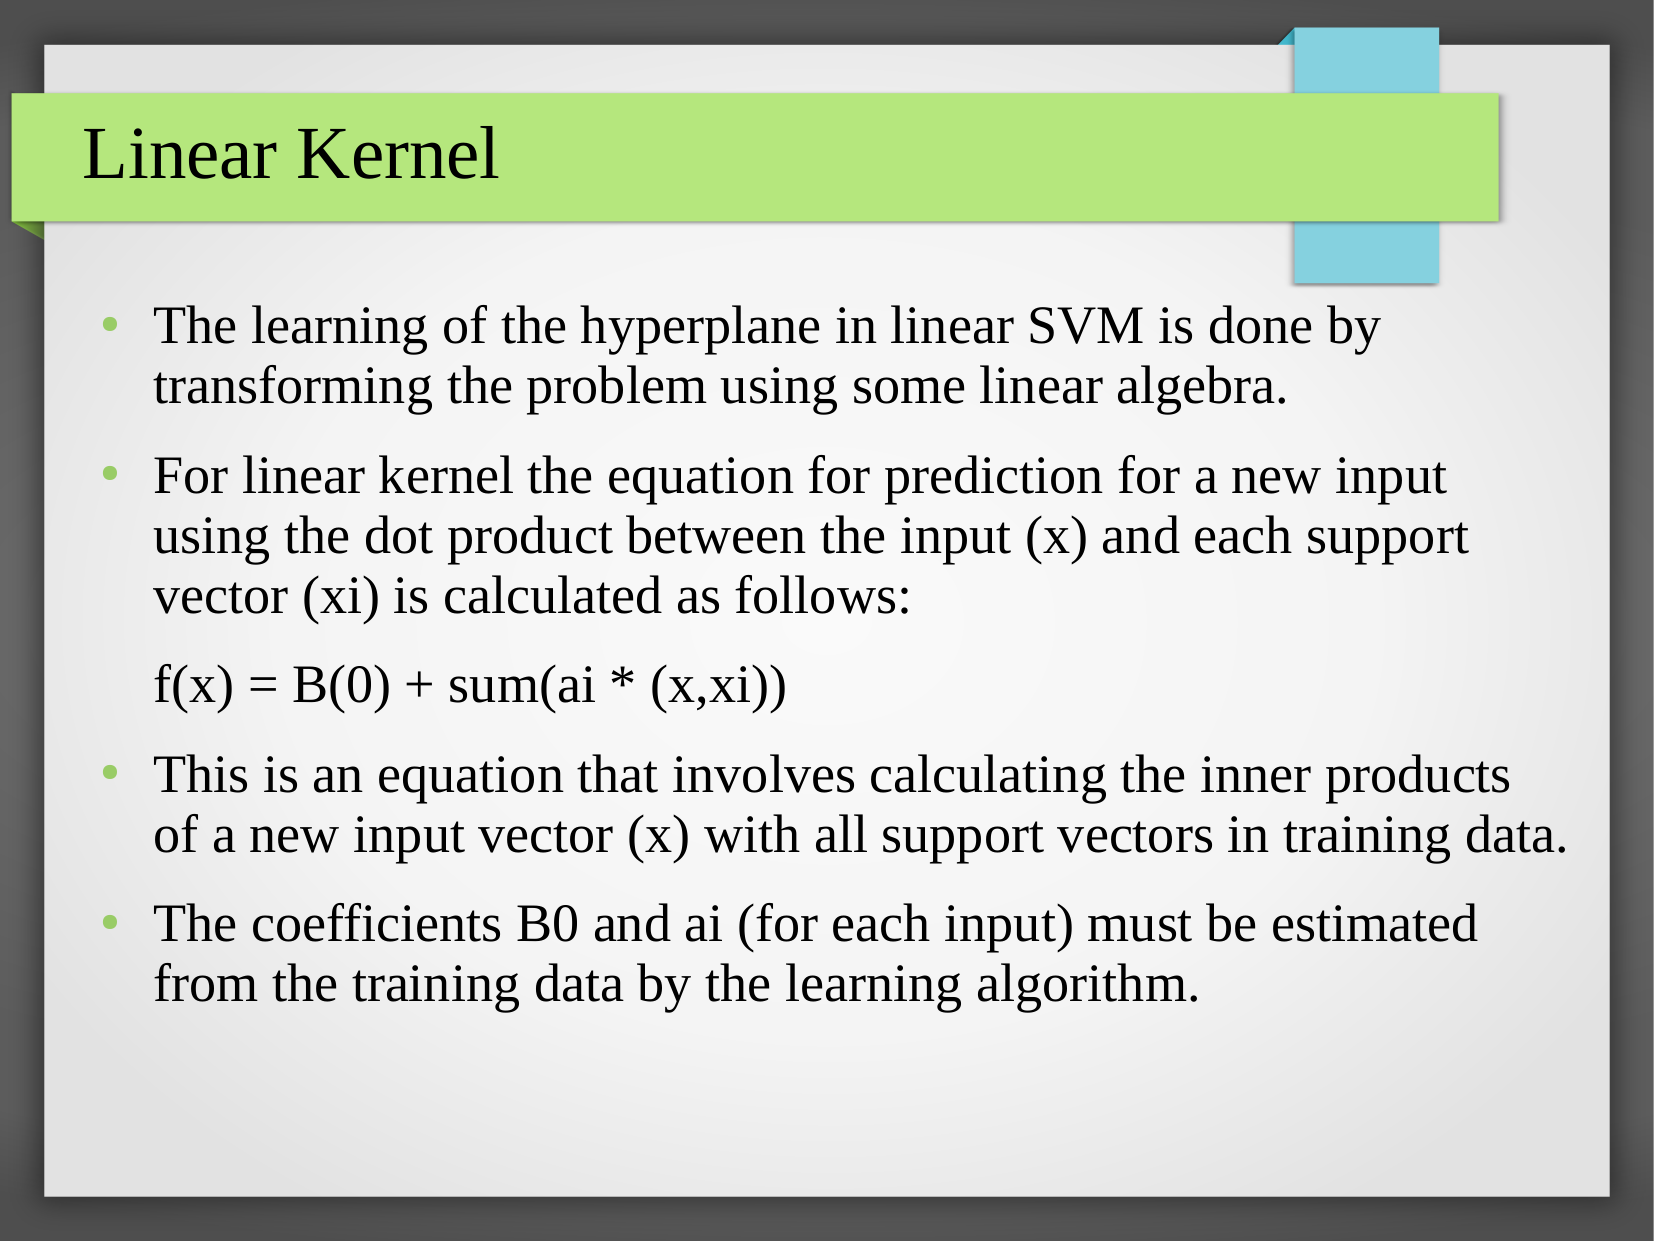

# Linear Kernel
The learning of the hyperplane in linear SVM is done by transforming the problem using some linear algebra.
For linear kernel the equation for prediction for a new input using the dot product between the input (x) and each support vector (xi) is calculated as follows:
f(x) = B(0) + sum(ai * (x,xi))
This is an equation that involves calculating the inner products of a new input vector (x) with all support vectors in training data.
The coefficients B0 and ai (for each input) must be estimated from the training data by the learning algorithm.